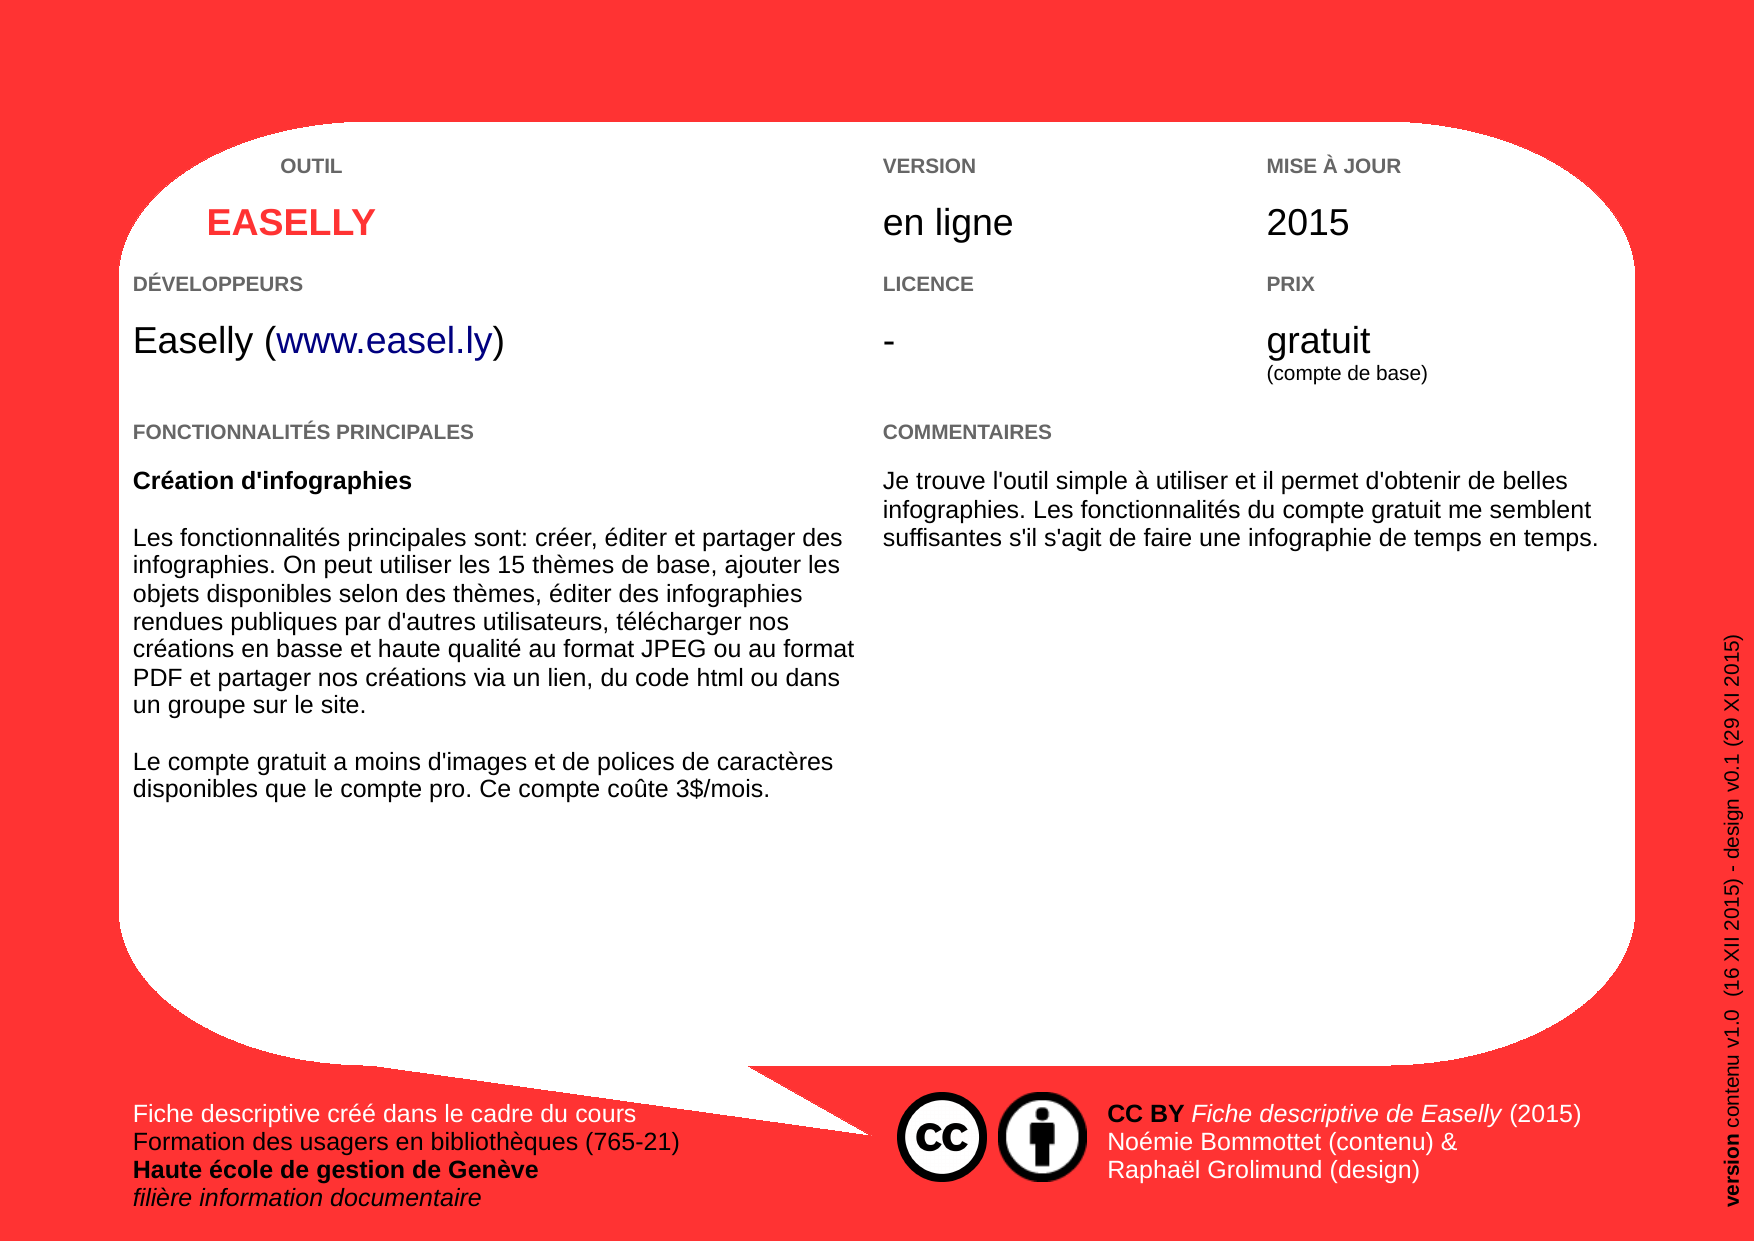

OUTIL
	EASELLY
VERSION
en ligne
MISE À JOUR
2015
DÉVELOPPEURS
Easelly (www.easel.ly)
LICENCE
-
PRIX
gratuit
(compte de base)
FONCTIONNALITÉS PRINCIPALES
Création d'infographies
Les fonctionnalités principales sont: créer, éditer et partager des infographies. On peut utiliser les 15 thèmes de base, ajouter les objets disponibles selon des thèmes, éditer des infographies rendues publiques par d'autres utilisateurs, télécharger nos créations en basse et haute qualité au format JPEG ou au format PDF et partager nos créations via un lien, du code html ou dans un groupe sur le site.
Le compte gratuit a moins d'images et de polices de caractères disponibles que le compte pro. Ce compte coûte 3$/mois.
COMMENTAIRES
Je trouve l'outil simple à utiliser et il permet d'obtenir de belles infographies. Les fonctionnalités du compte gratuit me semblent suffisantes s'il s'agit de faire une infographie de temps en temps.
version contenu v1.0 (16 XII 2015) - design v0.1 (29 XI 2015)
Fiche descriptive créé dans le cadre du cours
Formation des usagers en bibliothèques (765-21)
Haute école de gestion de Genève
filière information documentaire
CC BY Fiche descriptive de Easelly (2015)
Noémie Bommottet (contenu) &
Raphaël Grolimund (design)